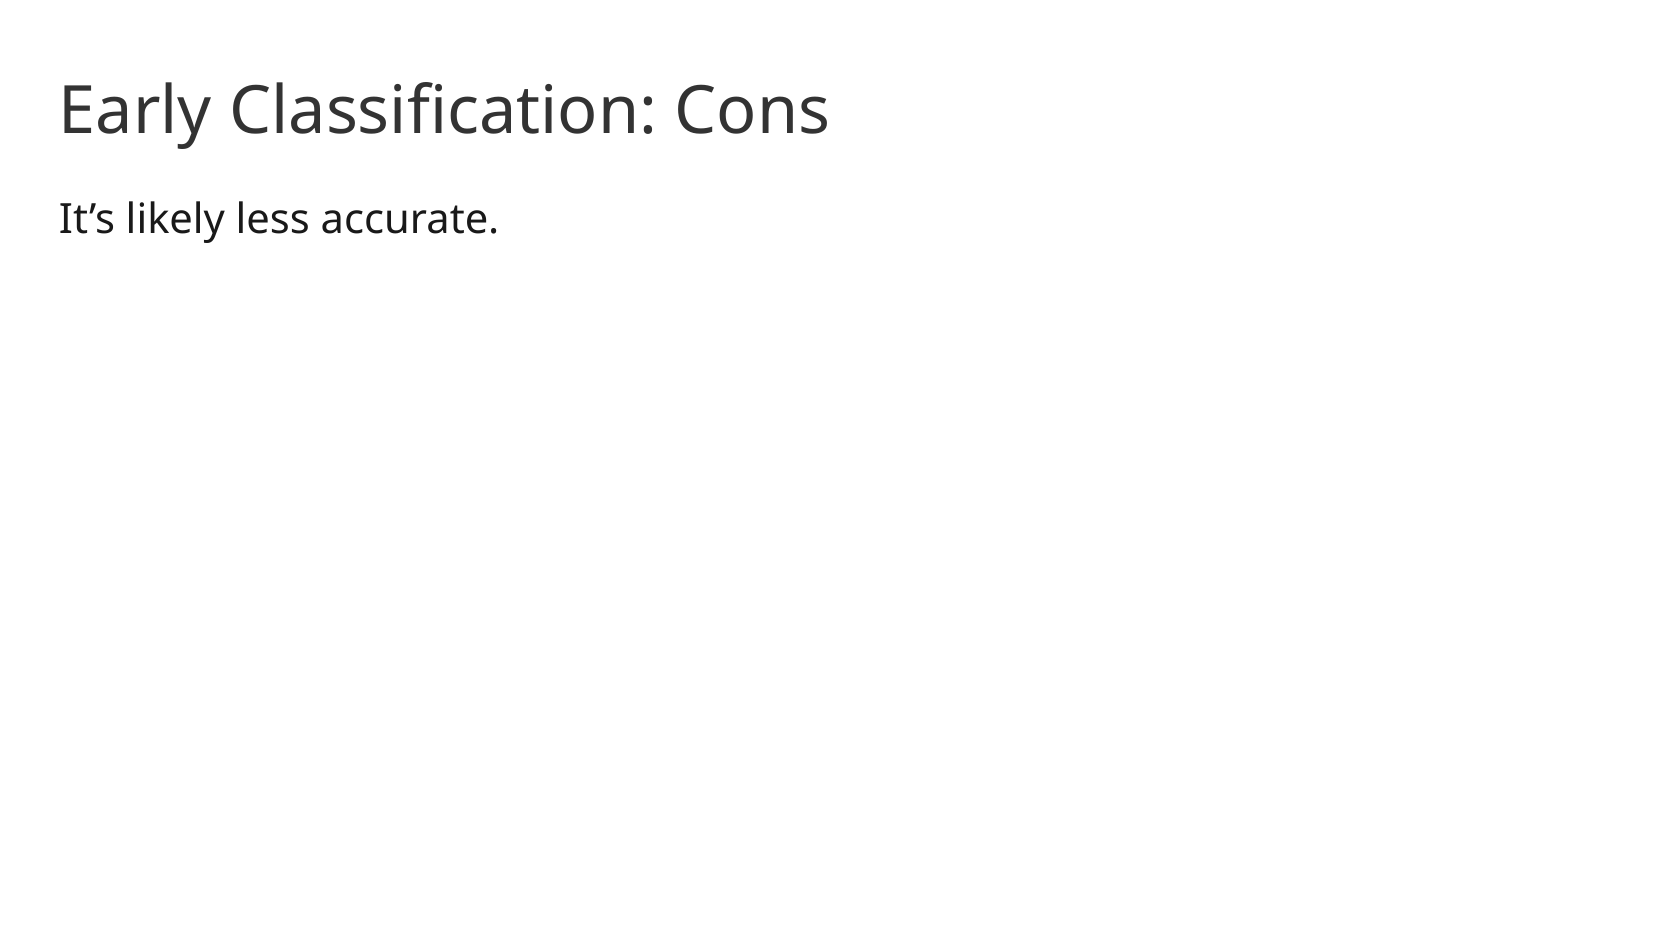

# Early Classification: Cons
It’s likely less accurate.